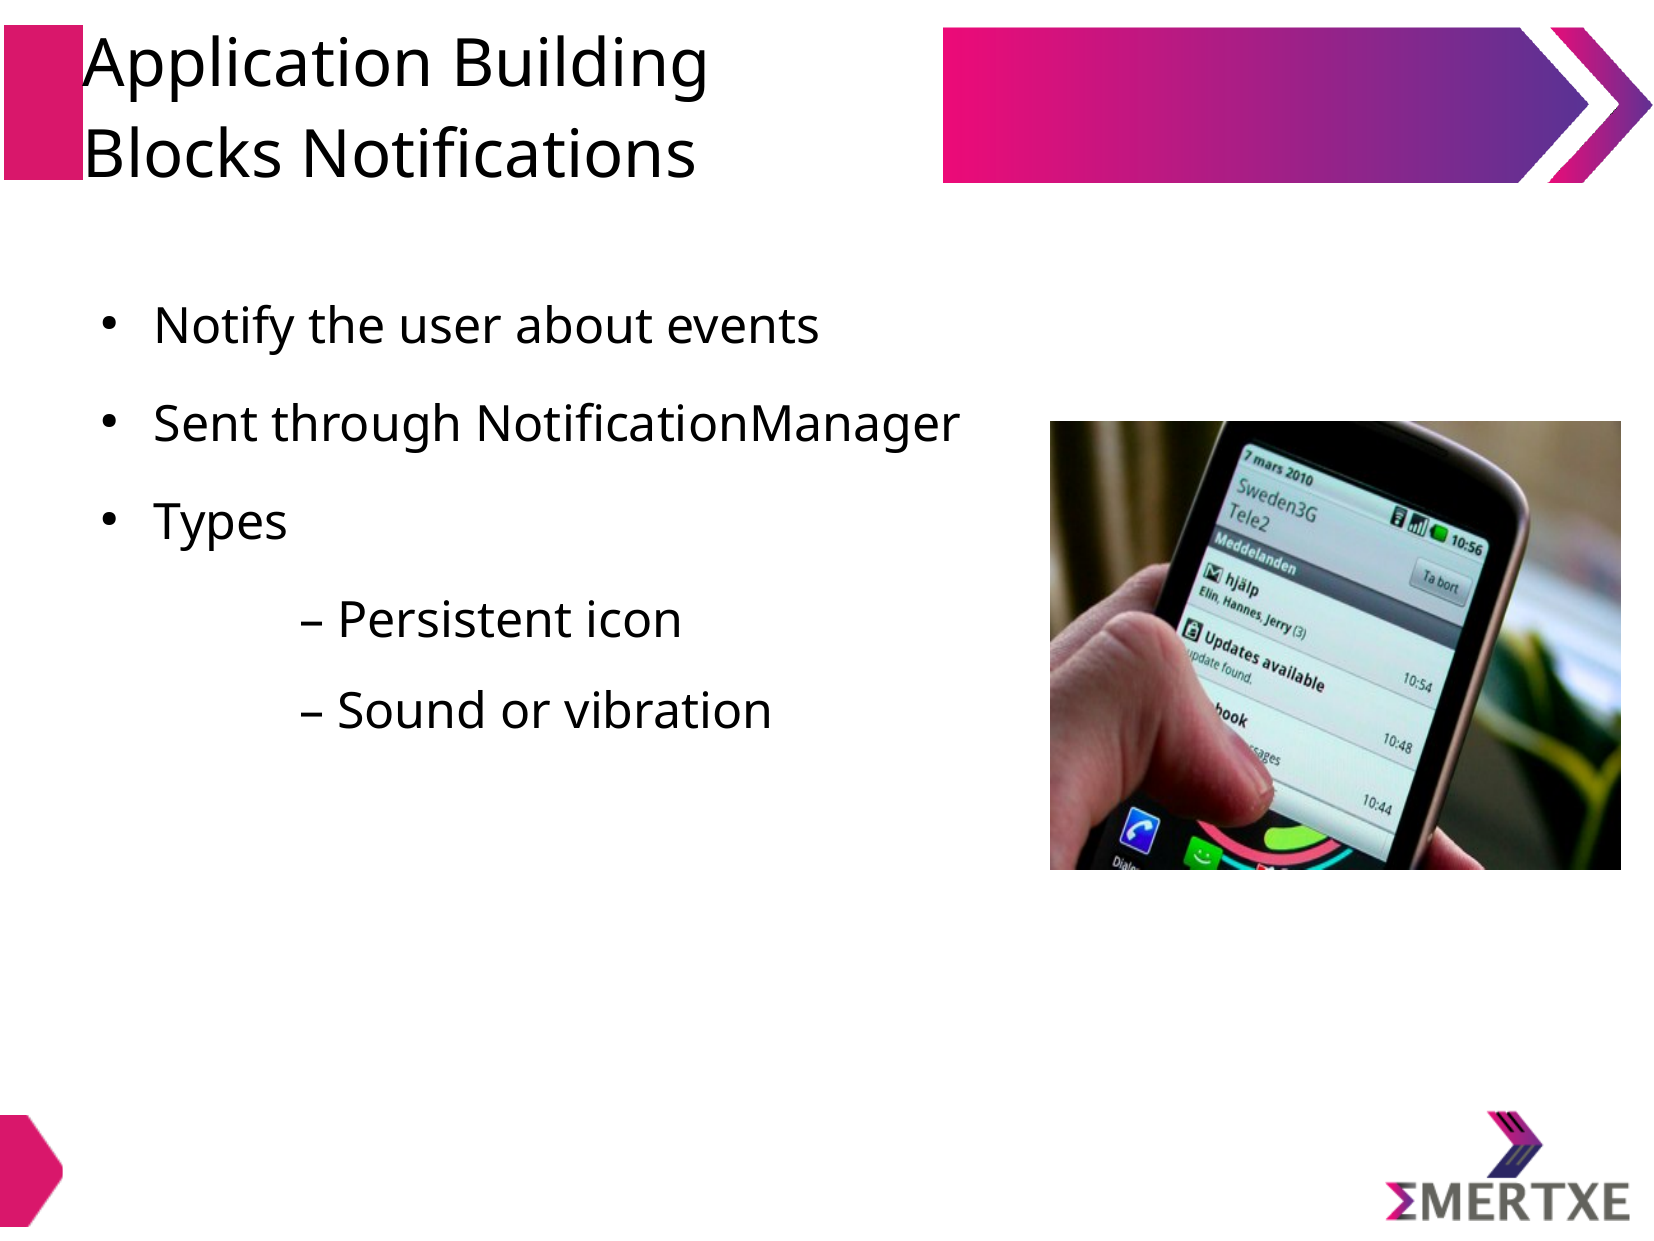

# Application Building Blocks Notifications
Notify the user about events
Sent through NotificationManager
Types
– Persistent icon
– Sound or vibration